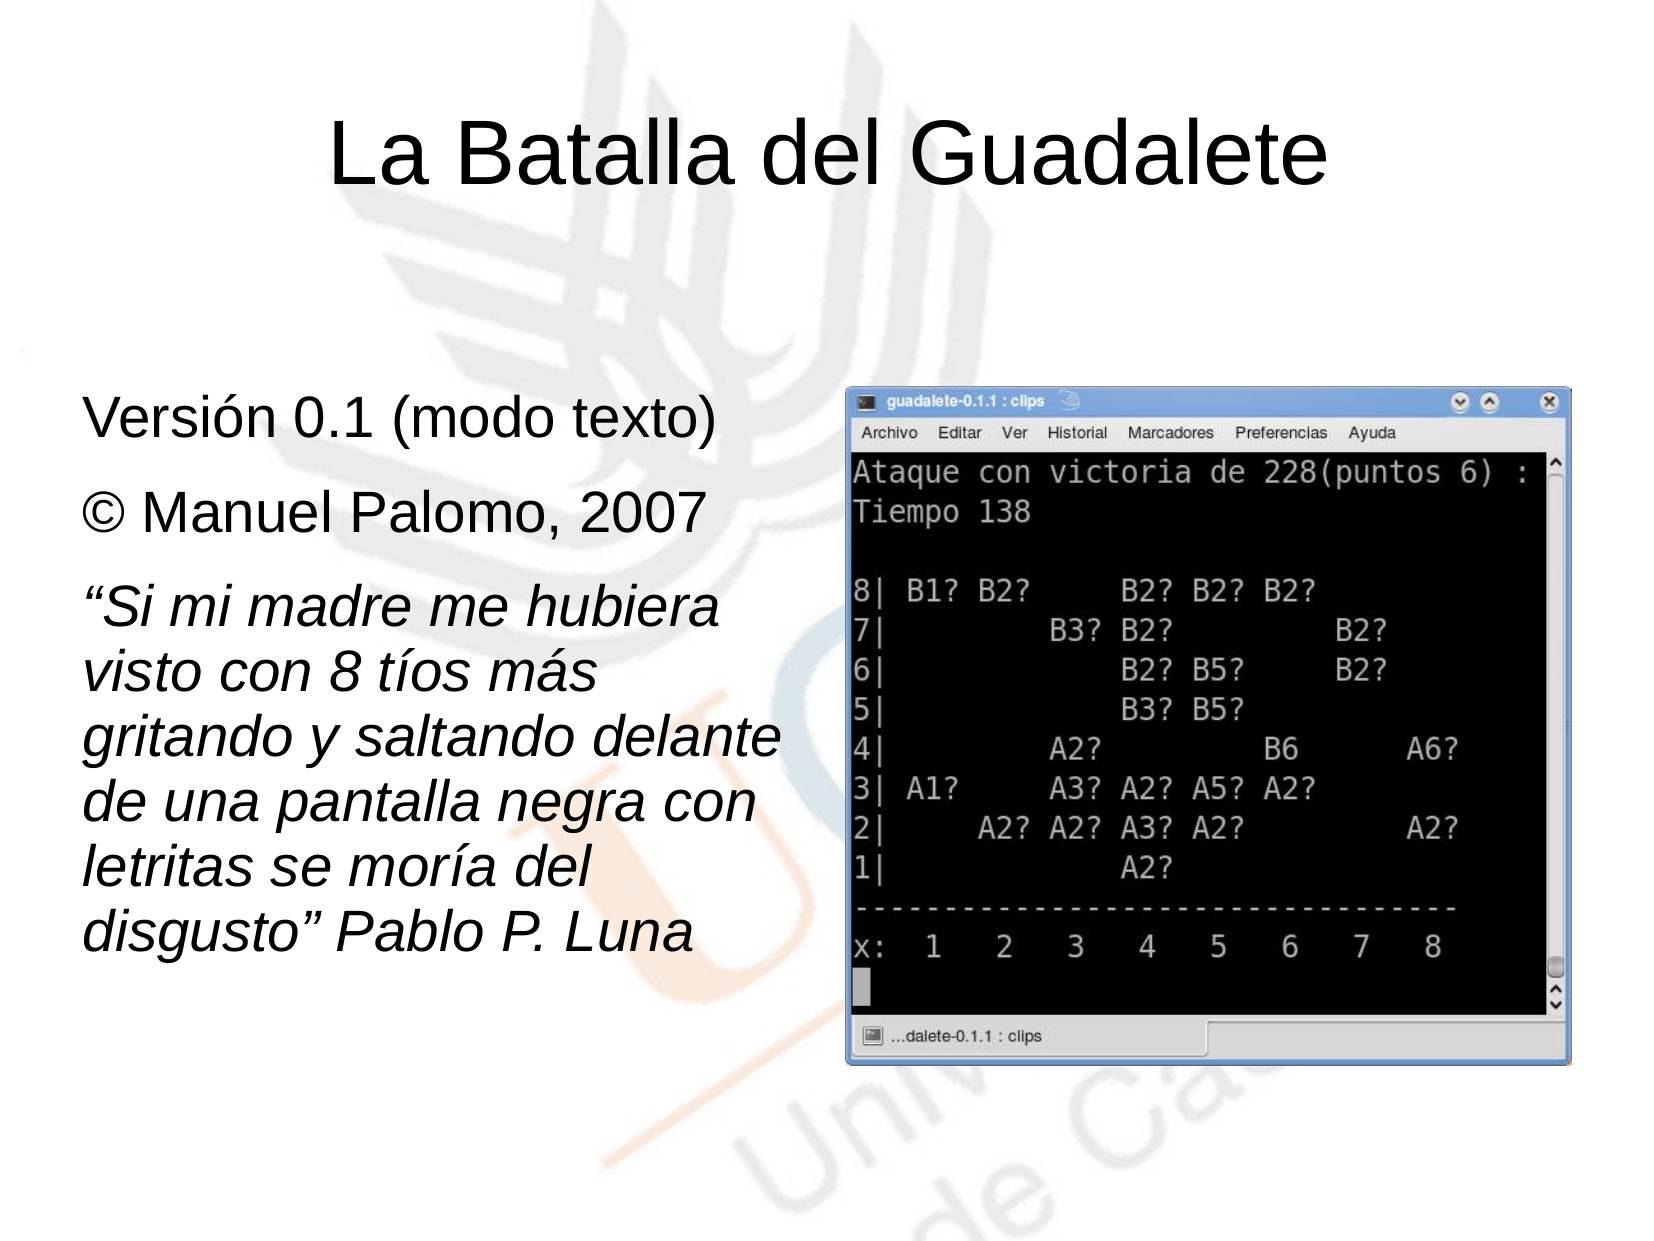

# La Batalla del Guadalete
Versión 0.1 (modo texto)
© Manuel Palomo, 2007
“Si mi madre me hubiera visto con 8 tíos más gritando y saltando delante de una pantalla negra con letritas se moría del disgusto” Pablo P. Luna